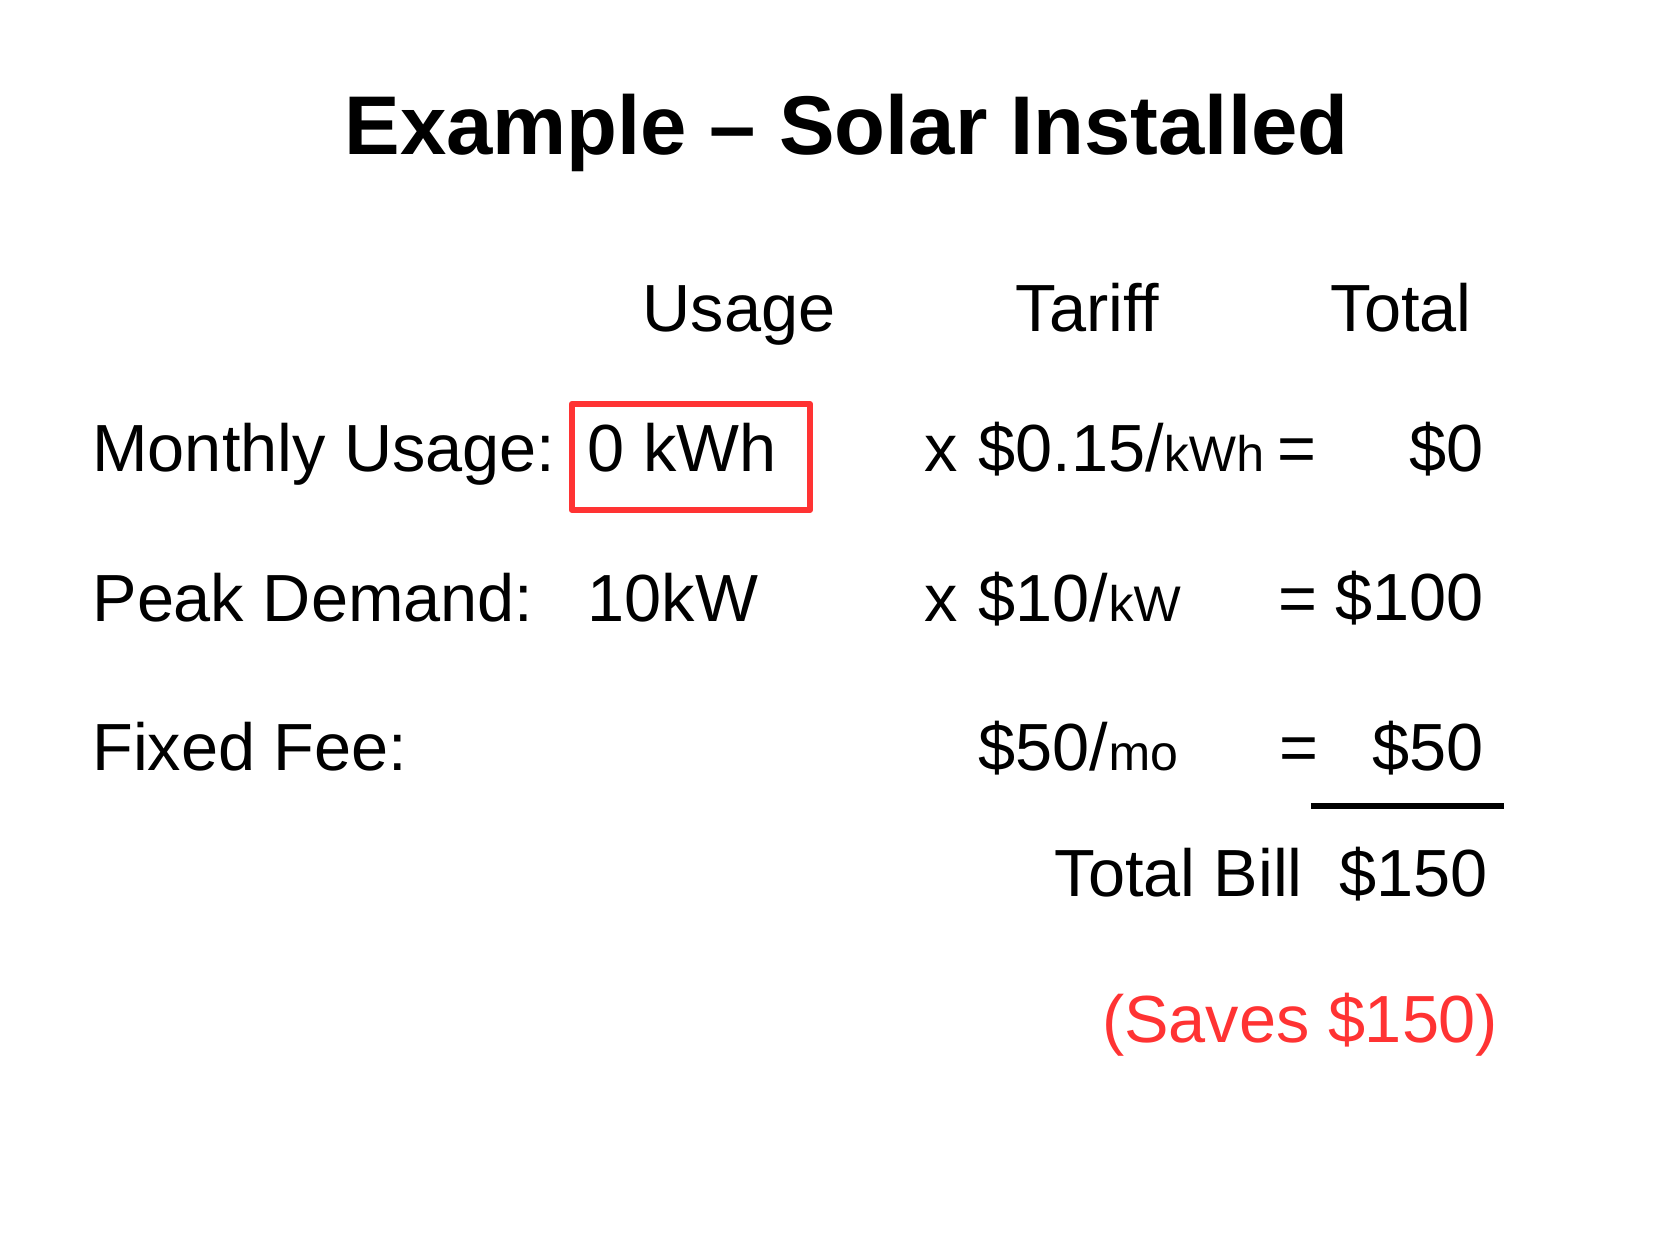

Example – Solar Installed
Usage
Tariff
Total
$0
$100
$50
Monthly Usage:
Peak Demand:
Fixed Fee:
0 kWh x
10kW x
$0.15/kWh =
$10/kW =
$50/mo =
Total Bill $150
(Saves $150)